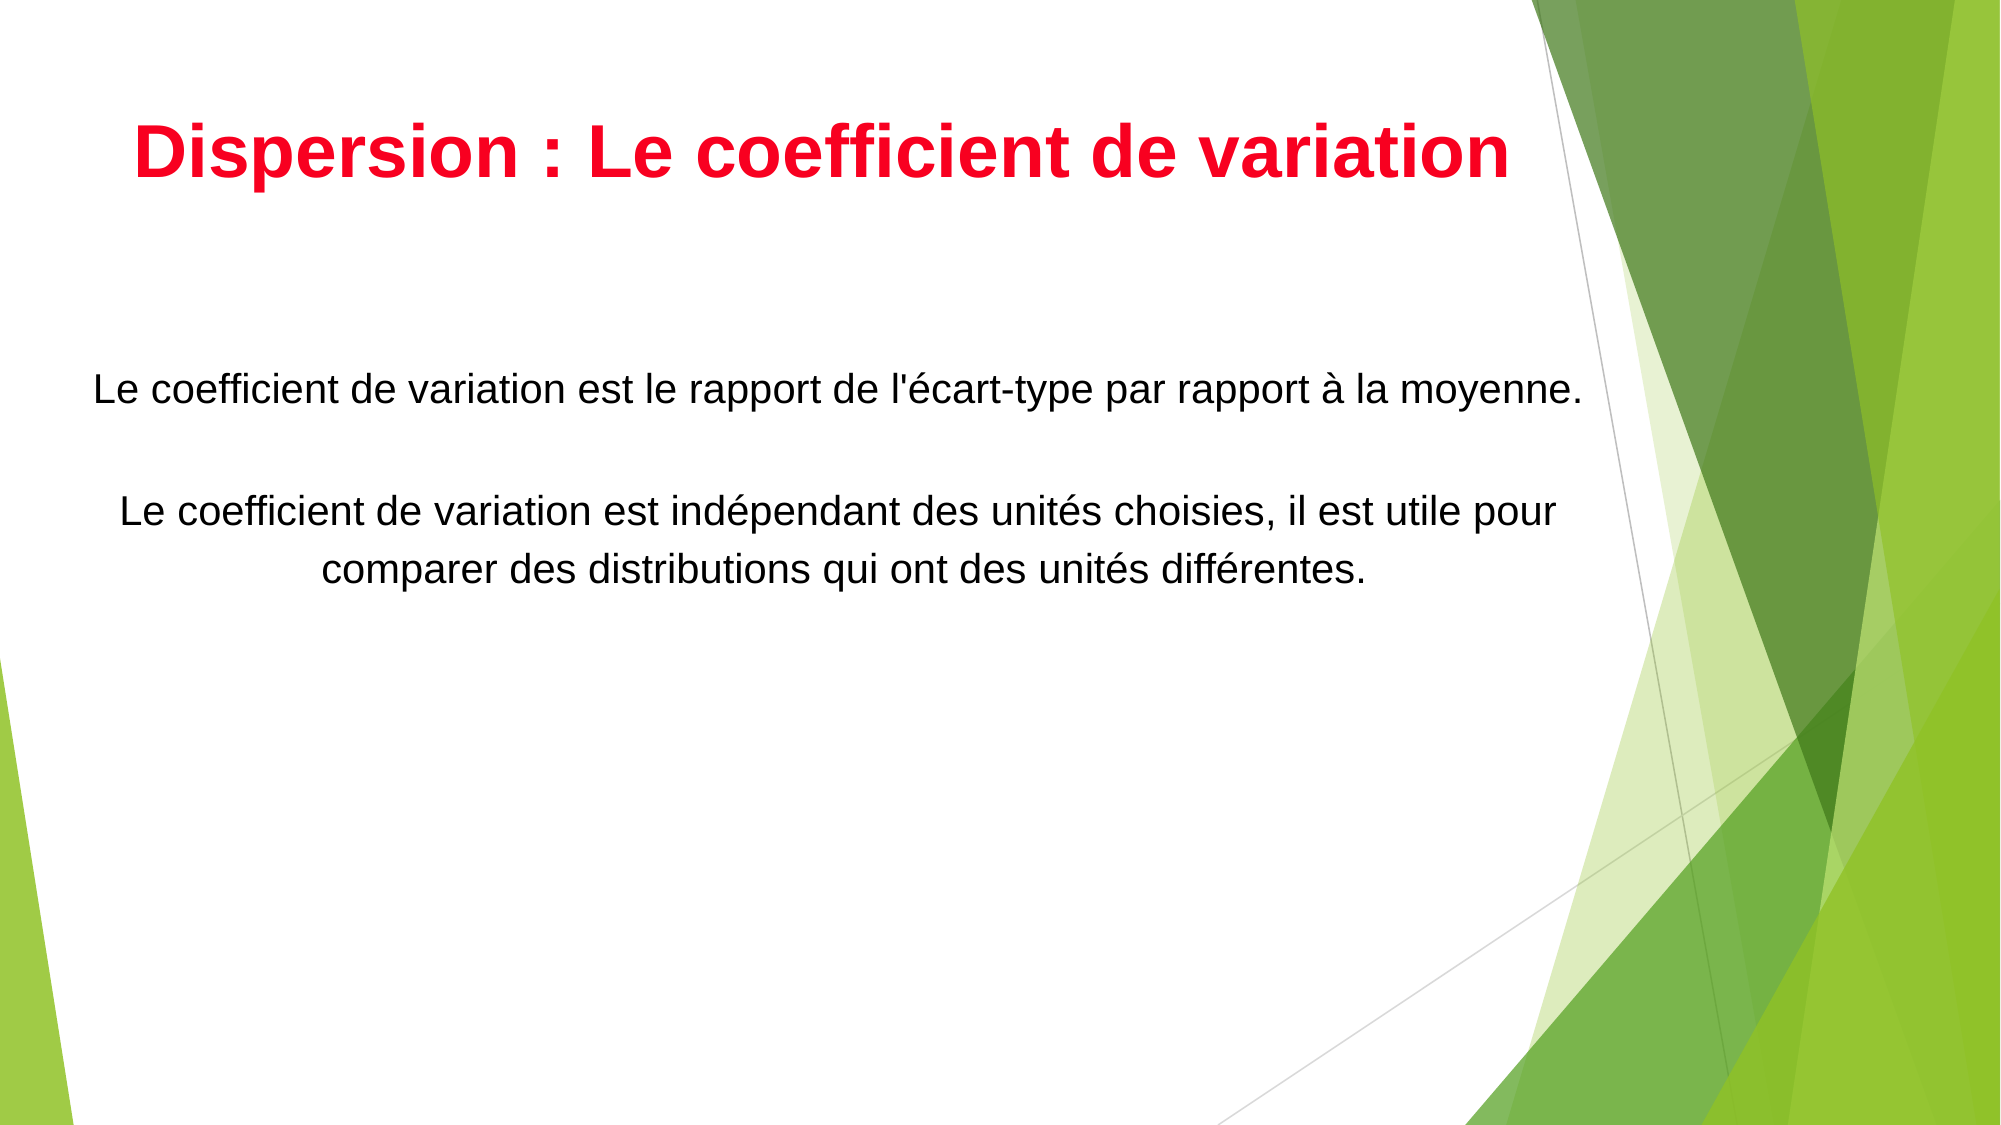

# Dispersion : Le coefficient de variation
Le coefficient de variation est le rapport de l'écart‑type par rapport à la moyenne.
Le coefficient de variation est indépendant des unités choisies, il est utile pour
 comparer des distributions qui ont des unités différentes.